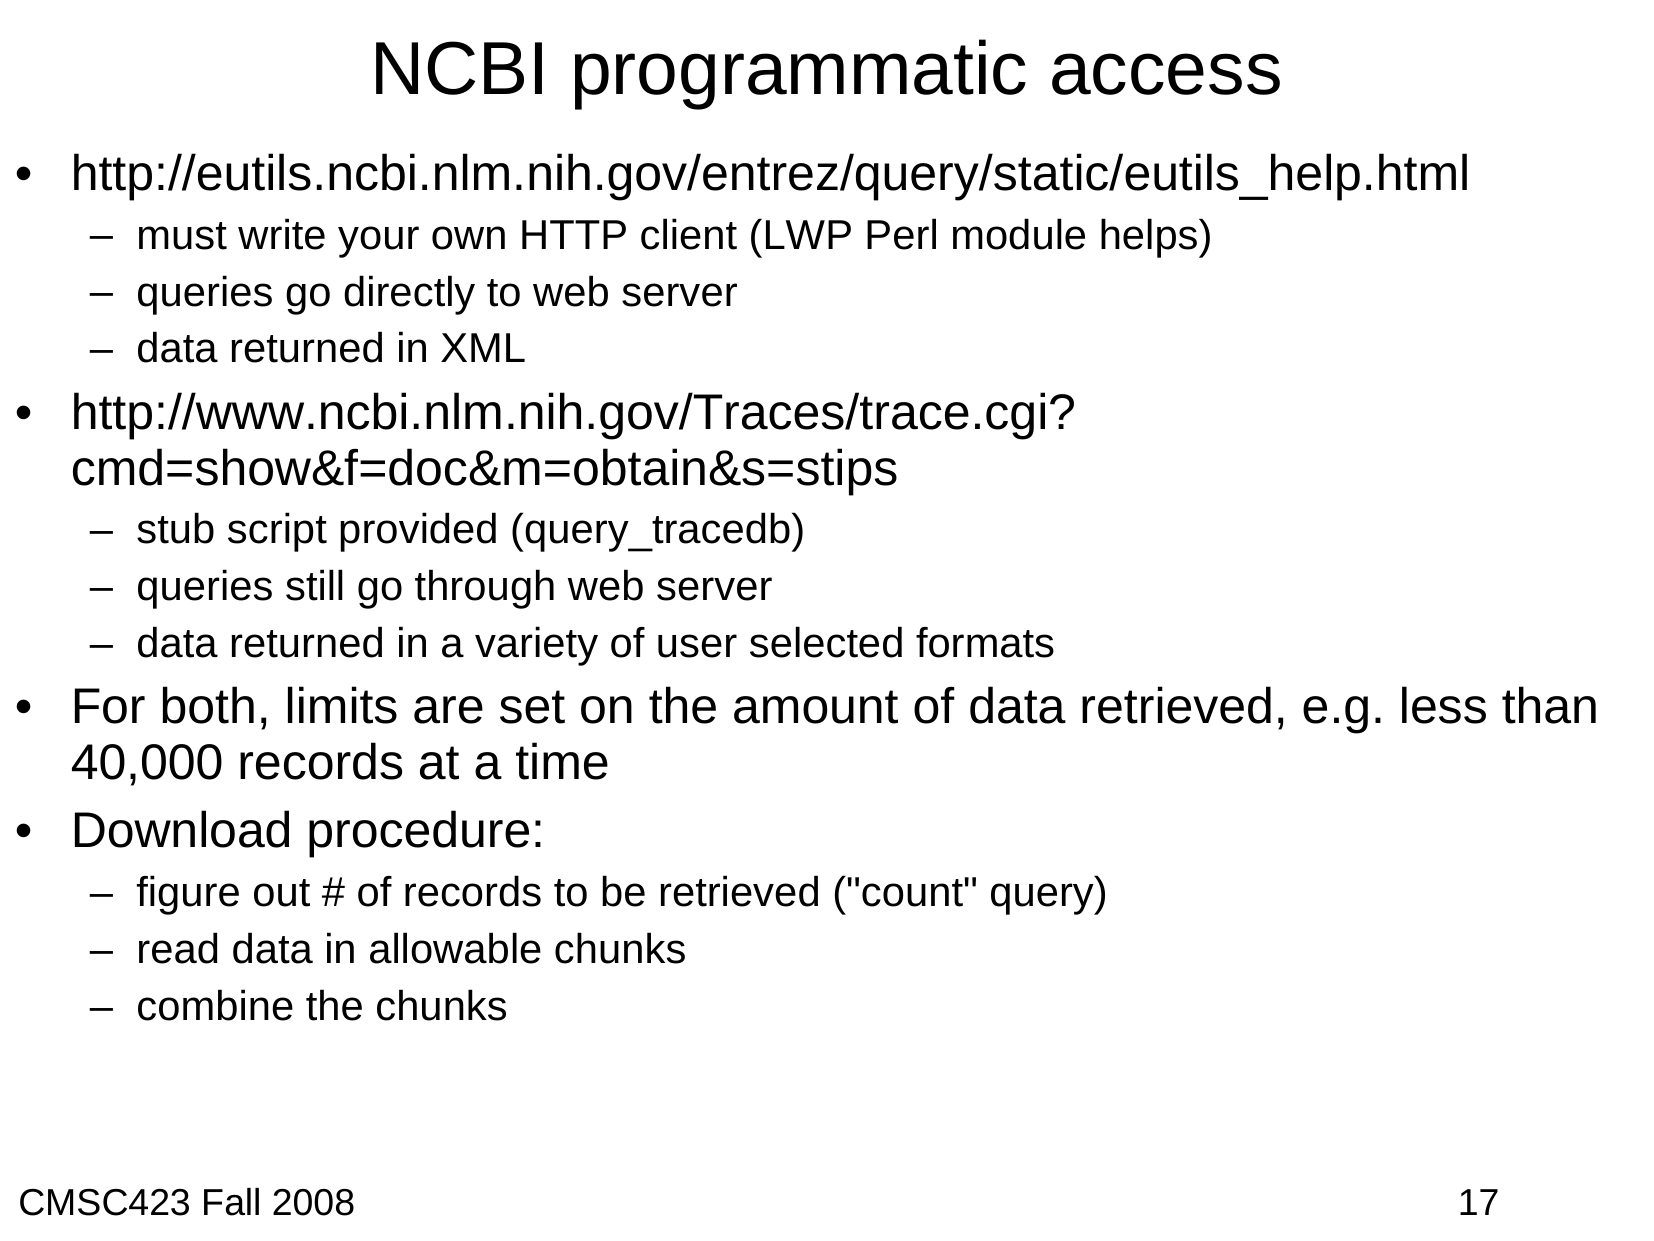

# NCBI programmatic access
http://eutils.ncbi.nlm.nih.gov/entrez/query/static/eutils_help.html
must write your own HTTP client (LWP Perl module helps)
queries go directly to web server
data returned in XML
http://www.ncbi.nlm.nih.gov/Traces/trace.cgi?cmd=show&f=doc&m=obtain&s=stips
stub script provided (query_tracedb)
queries still go through web server
data returned in a variety of user selected formats
For both, limits are set on the amount of data retrieved, e.g. less than 40,000 records at a time
Download procedure:
figure out # of records to be retrieved ("count" query)
read data in allowable chunks
combine the chunks
CMSC423 Fall 2008
17